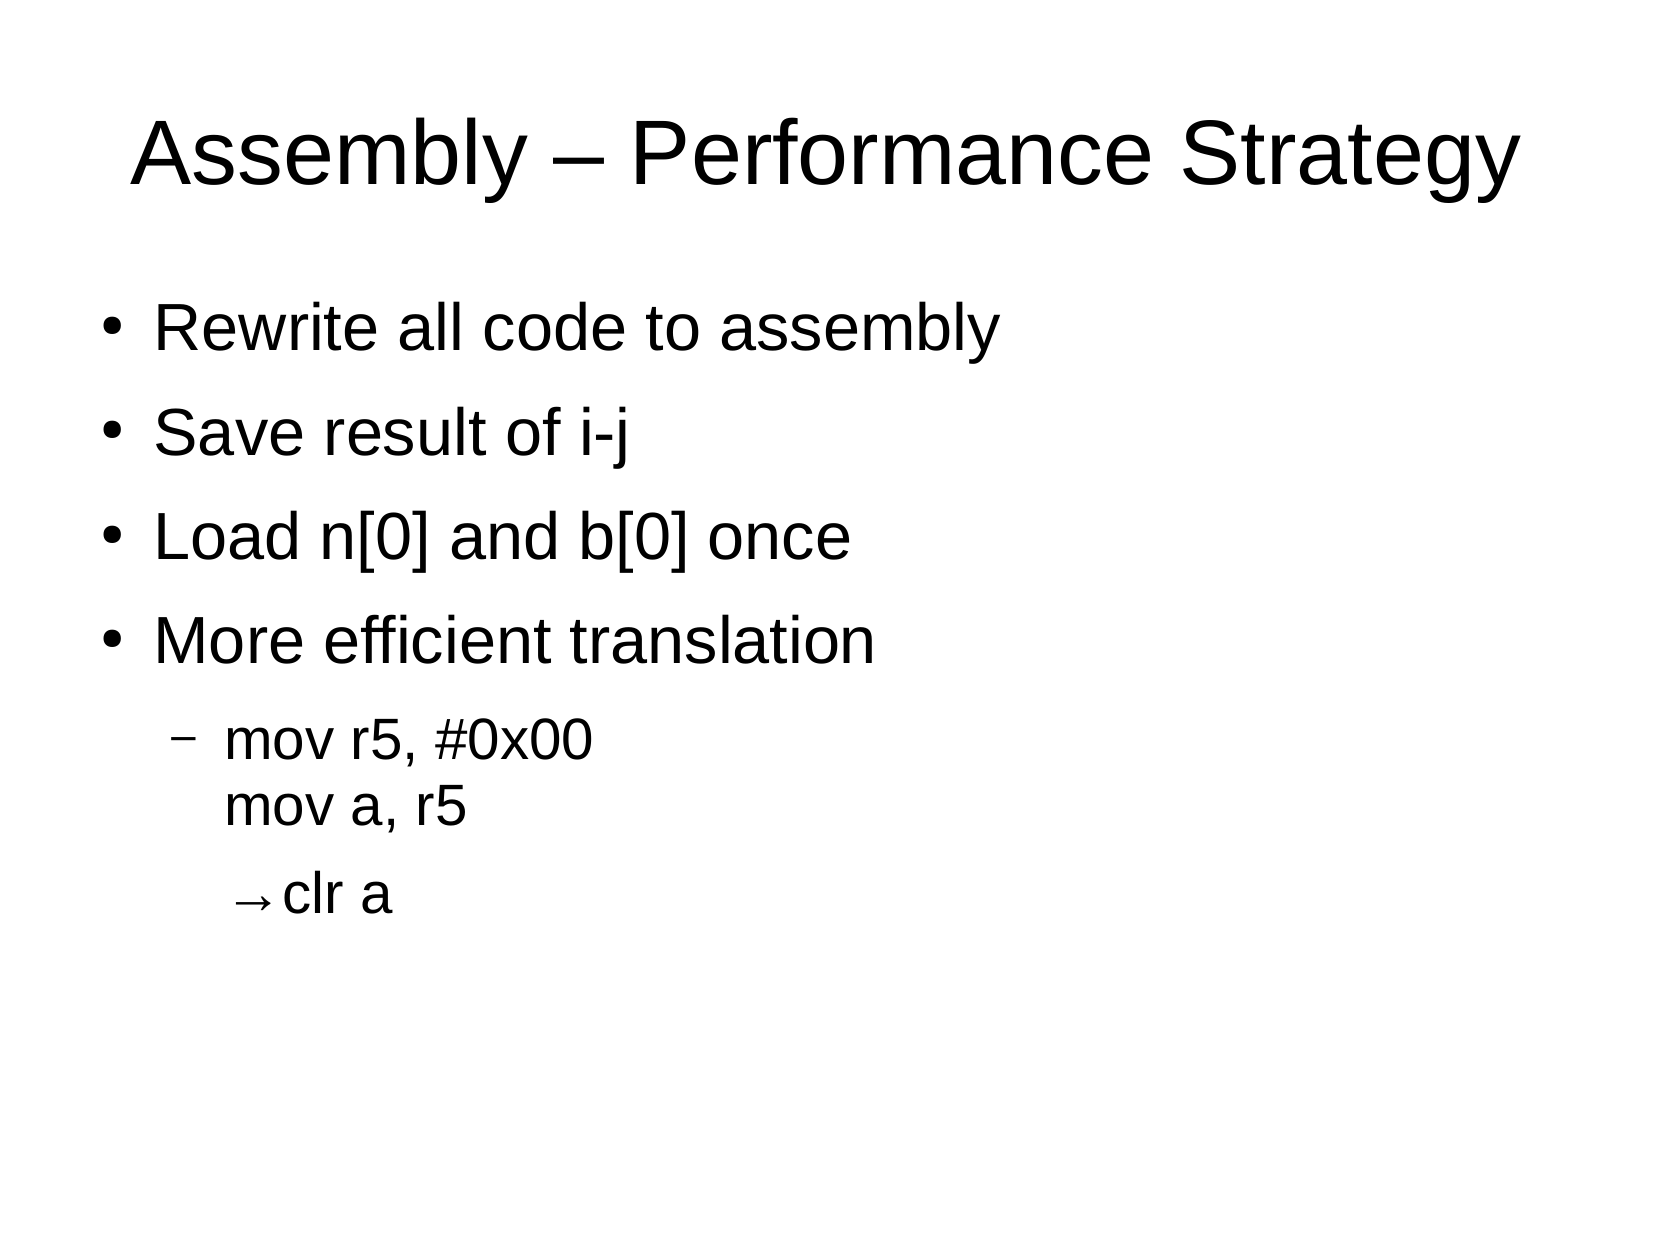

# Assembly – Performance Strategy
Rewrite all code to assembly
Save result of i-j
Load n[0] and b[0] once
More efficient translation
mov r5, #0x00
mov a, r5
→clr a